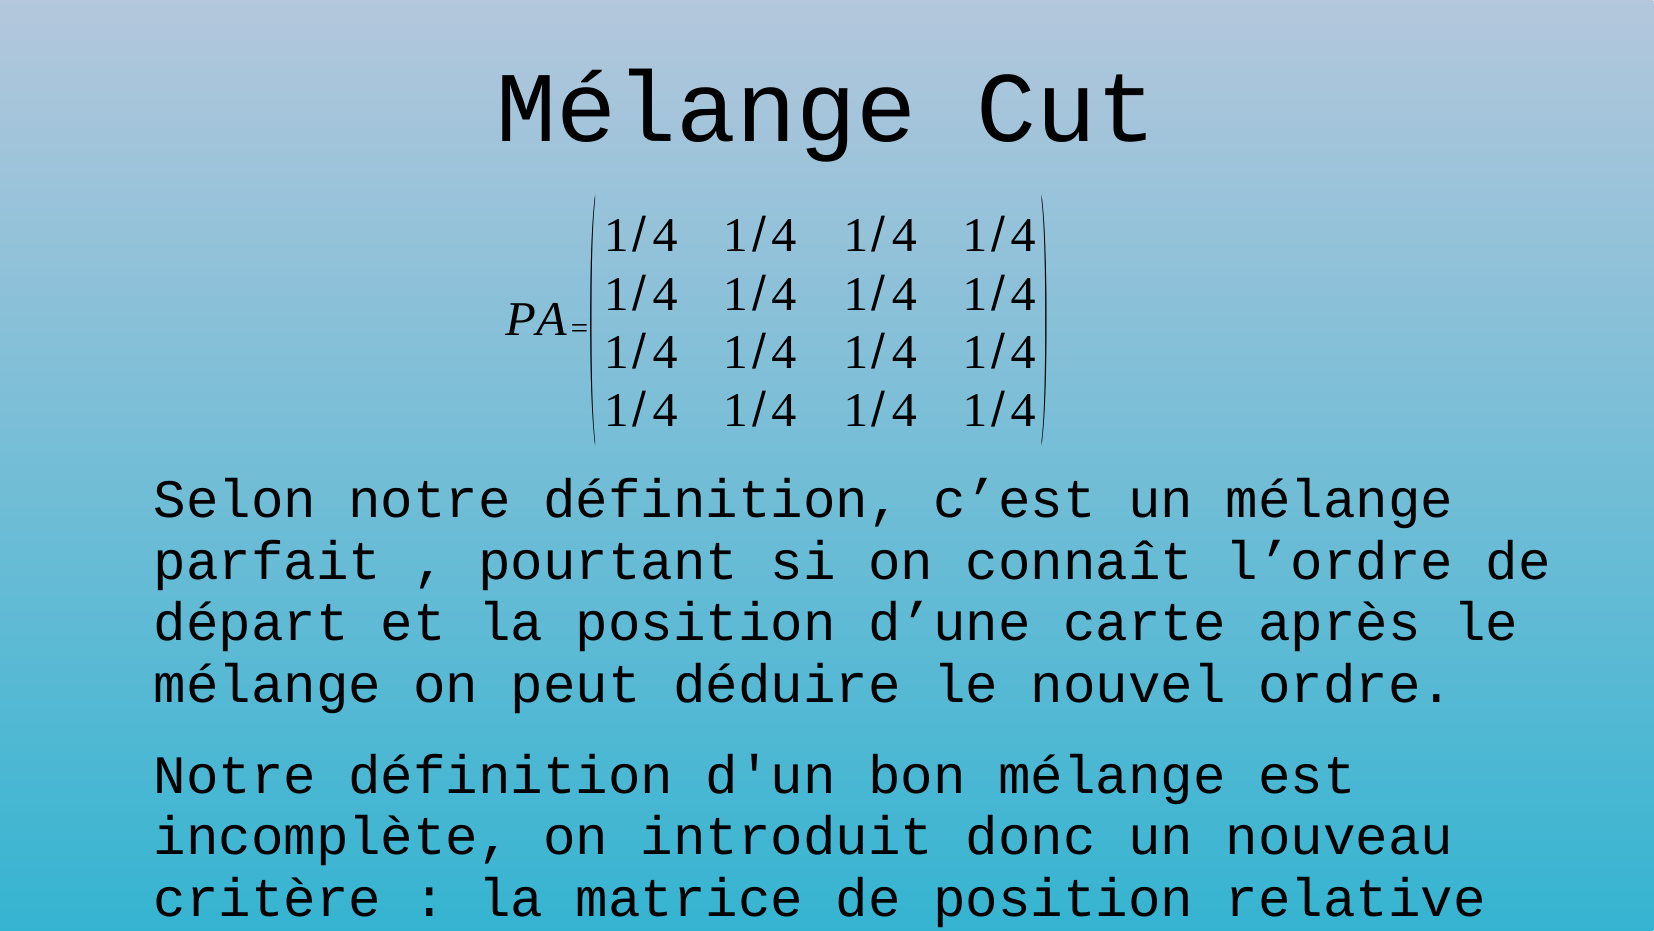

# Mélange Cut
Selon notre définition, c’est un mélange parfait , pourtant si on connaît l’ordre de départ et la position d’une carte après le mélange on peut déduire le nouvel ordre.
Notre définition d'un bon mélange est incomplète, on introduit donc un nouveau critère : la matrice de position relative